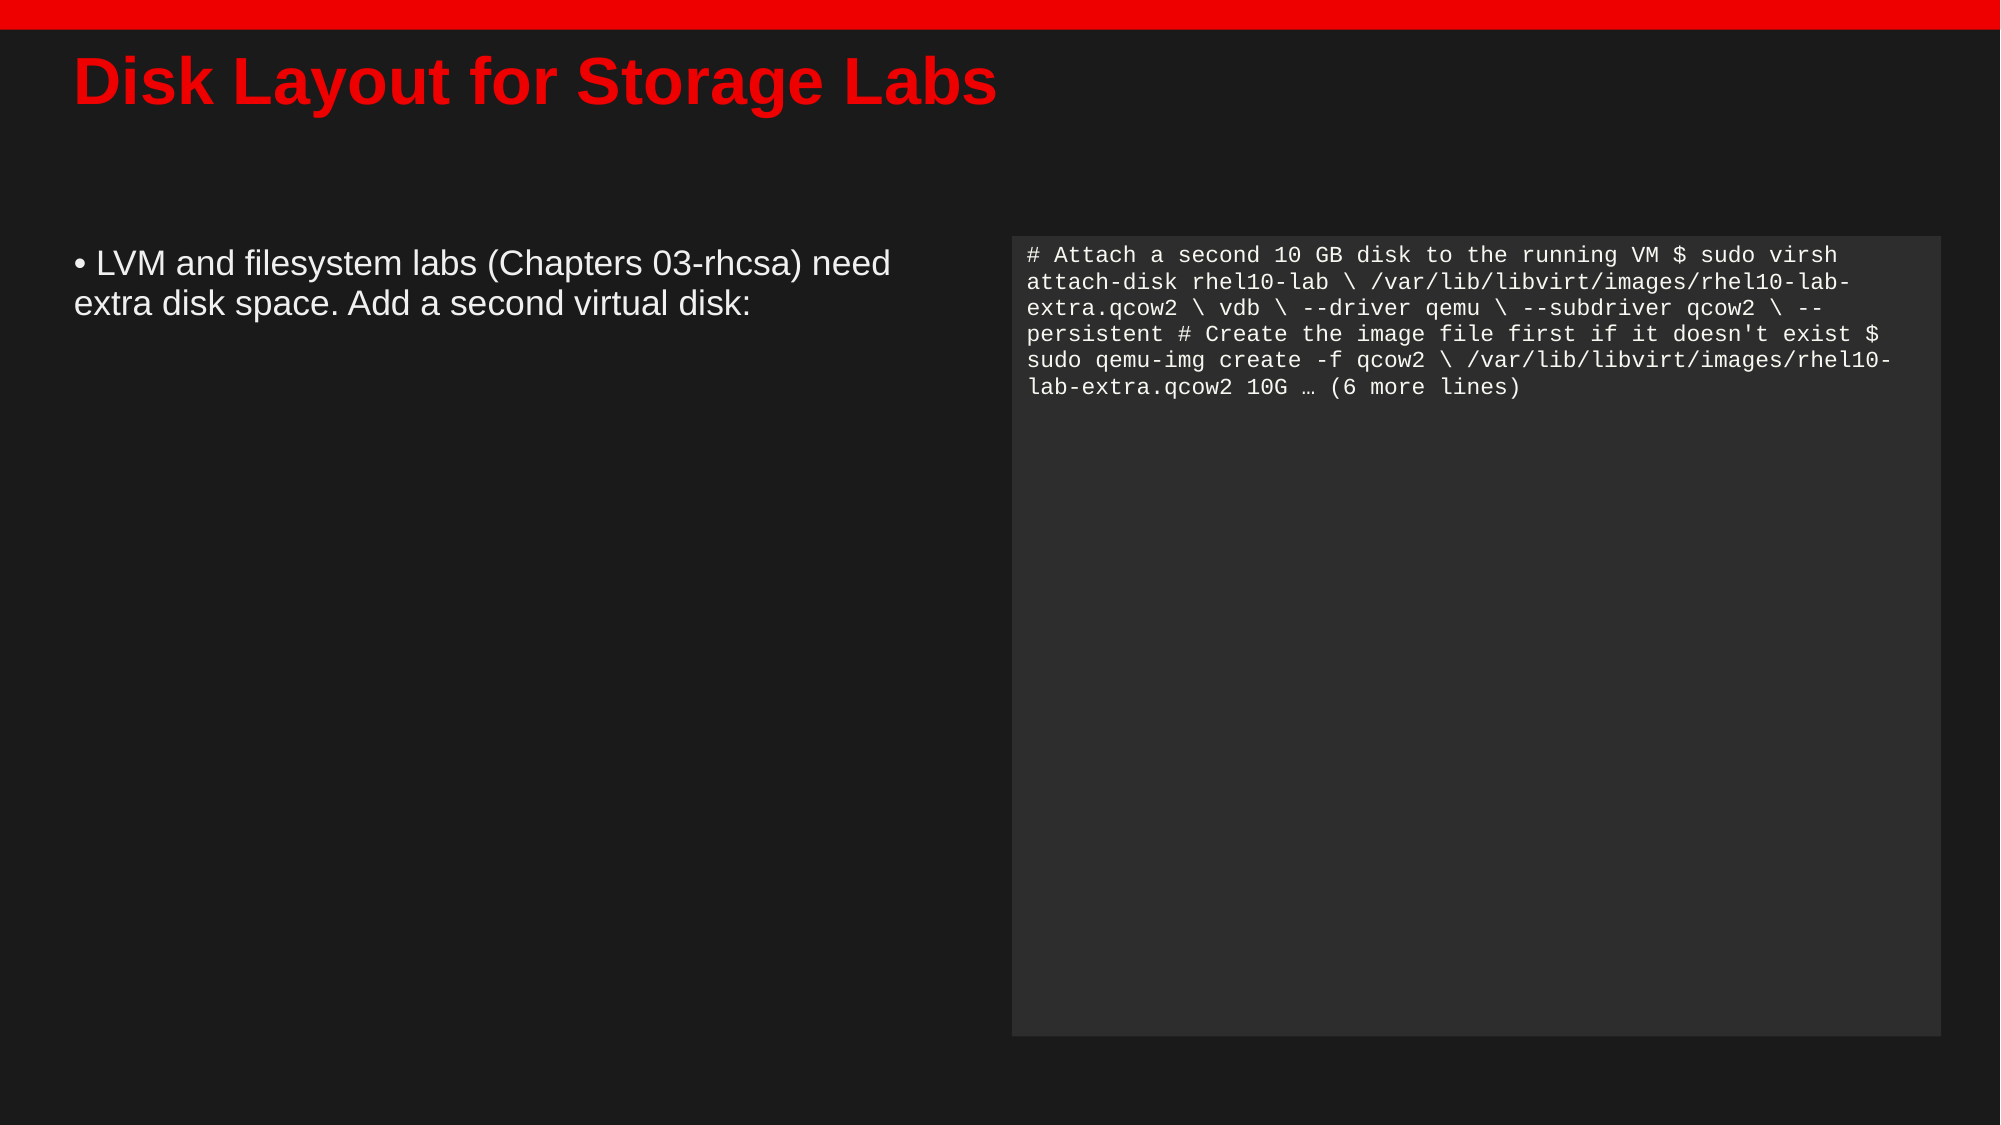

Disk Layout for Storage Labs
• LVM and filesystem labs (Chapters 03-rhcsa) need extra disk space. Add a second virtual disk:
# Attach a second 10 GB disk to the running VM $ sudo virsh attach-disk rhel10-lab \ /var/lib/libvirt/images/rhel10-lab-extra.qcow2 \ vdb \ --driver qemu \ --subdriver qcow2 \ --persistent # Create the image file first if it doesn't exist $ sudo qemu-img create -f qcow2 \ /var/lib/libvirt/images/rhel10-lab-extra.qcow2 10G … (6 more lines)